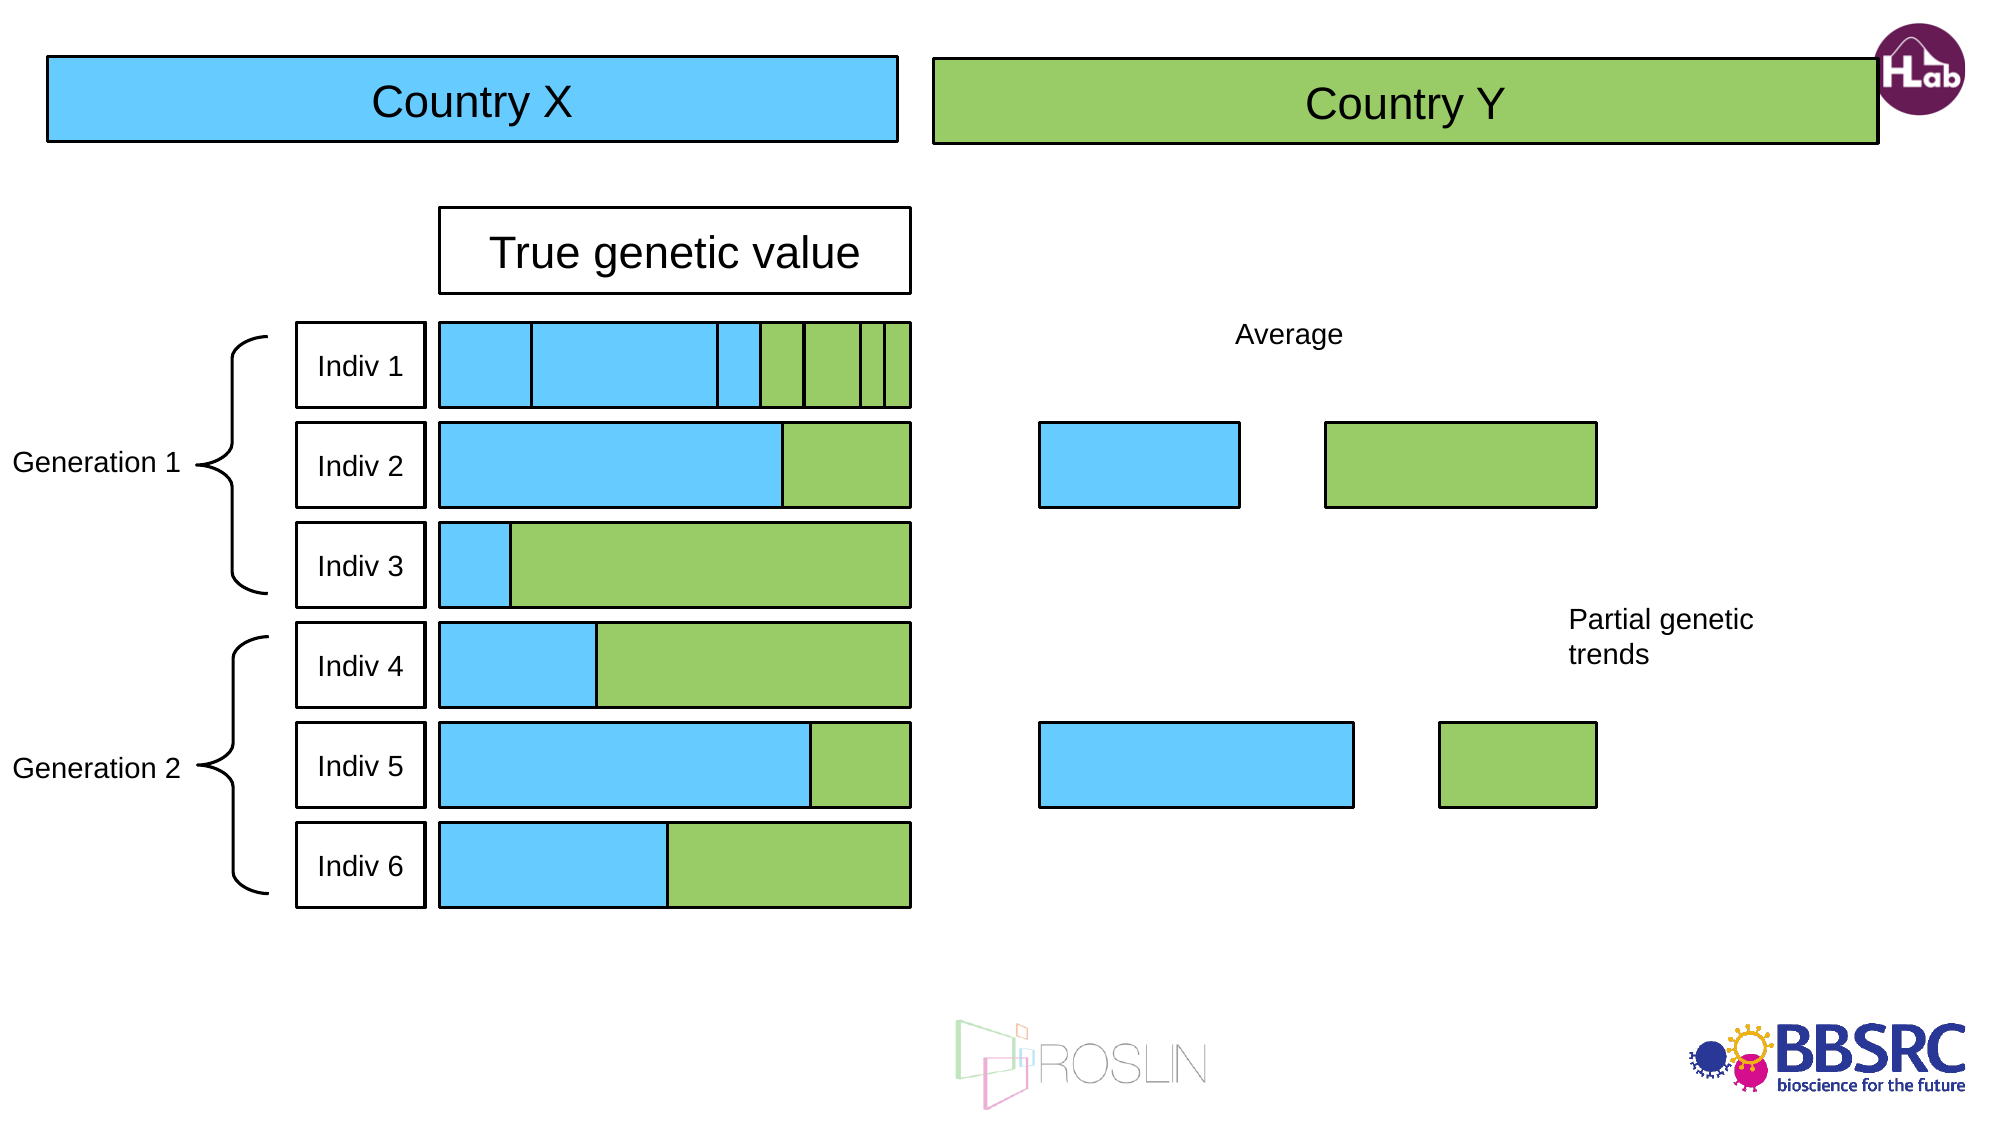

Country X
Country Y
True genetic value
True genetic value
Average
Indiv 1
Indiv 1
Indiv 2
Generation 1
Indiv 3
Partial genetic trends
Indiv 1
Indiv 4
Indiv 5
Generation 2
Indiv 6